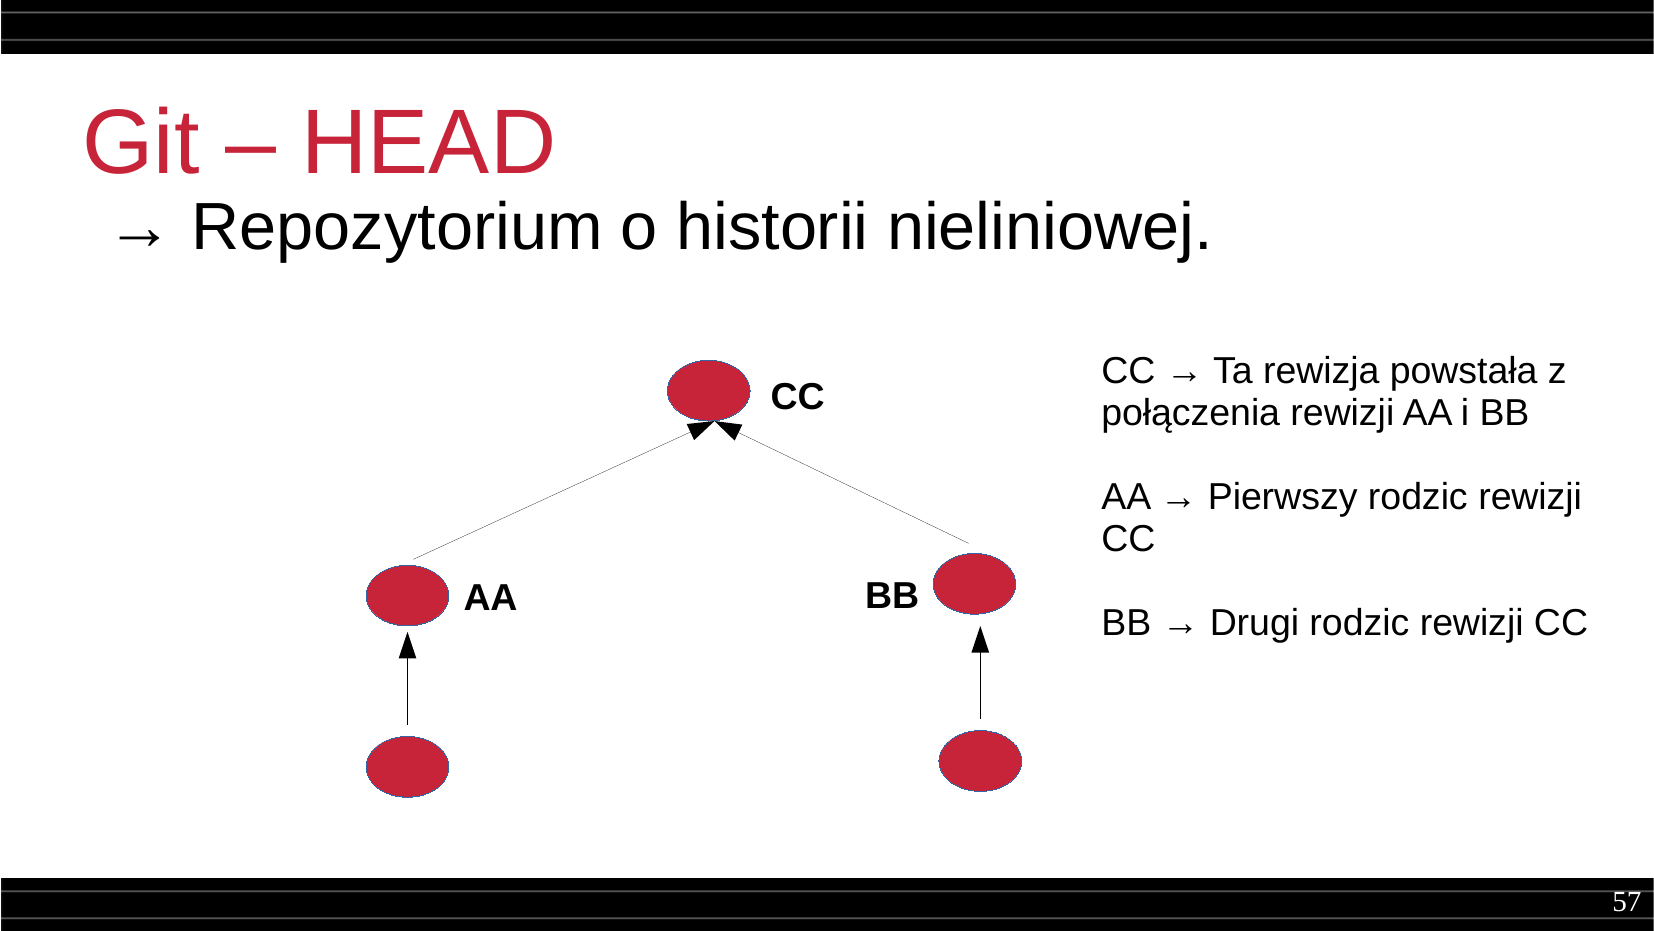

# Git – HEAD
→ Repozytorium o historii nieliniowej.
CC → Ta rewizja powstała z połączenia rewizji AA i BB
AA → Pierwszy rodzic rewizji CC
BB → Drugi rodzic rewizji CC
CC
BB
AA